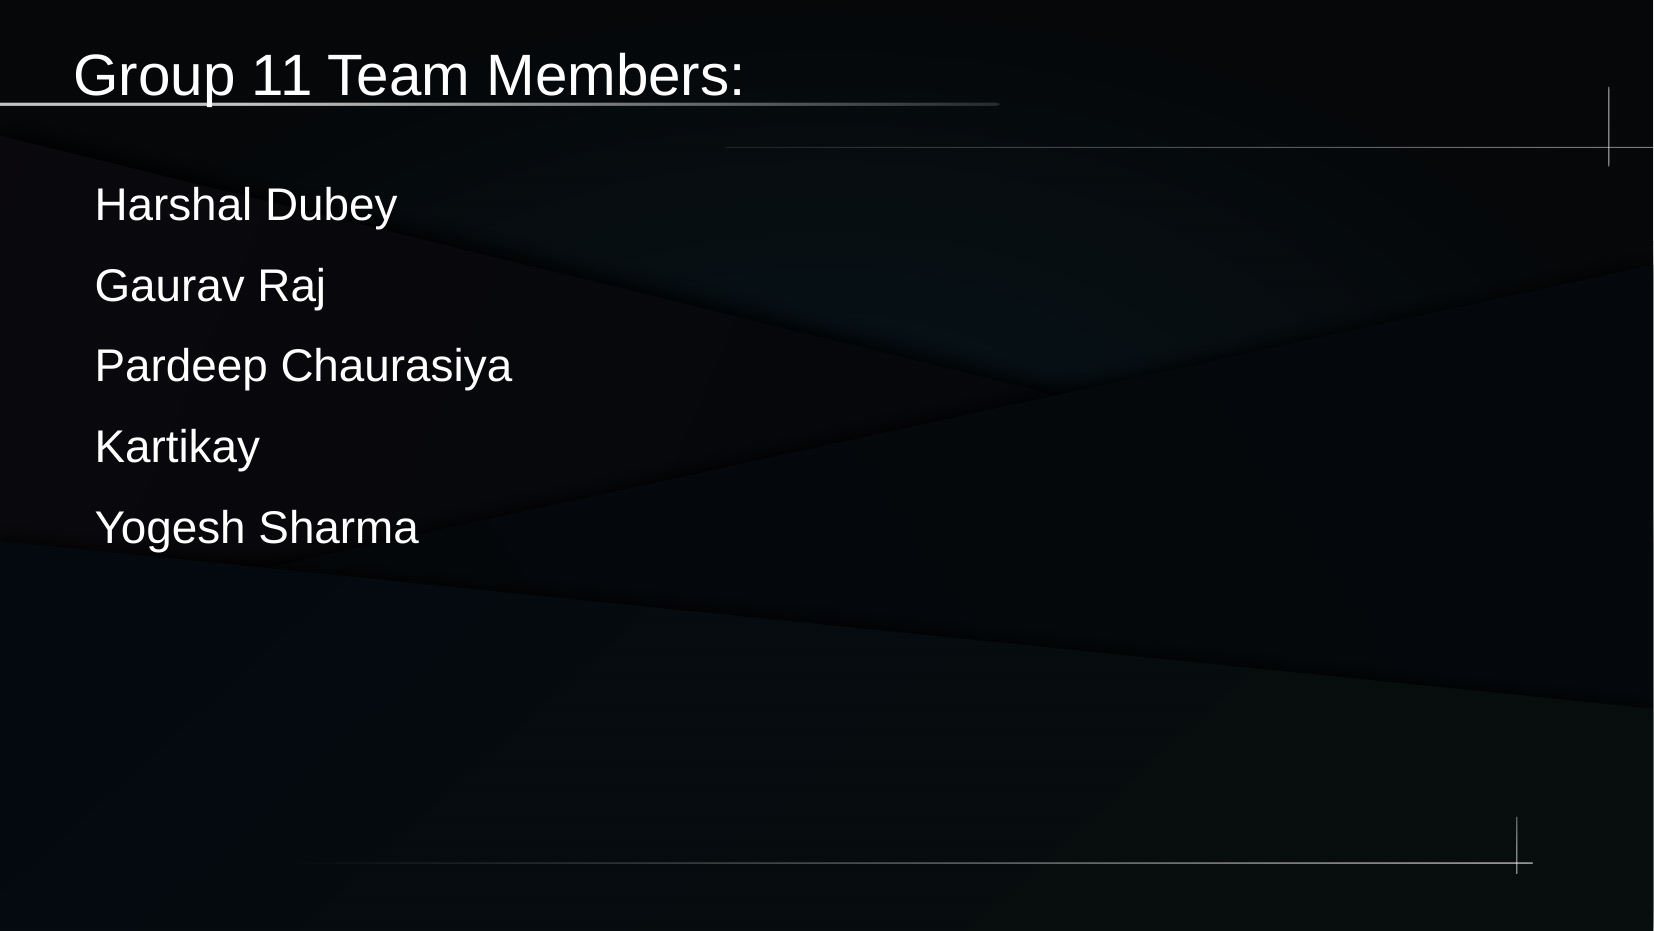

Group 11 Team Members:
Harshal Dubey
Gaurav Raj
Pardeep Chaurasiya
Kartikay
Yogesh Sharma